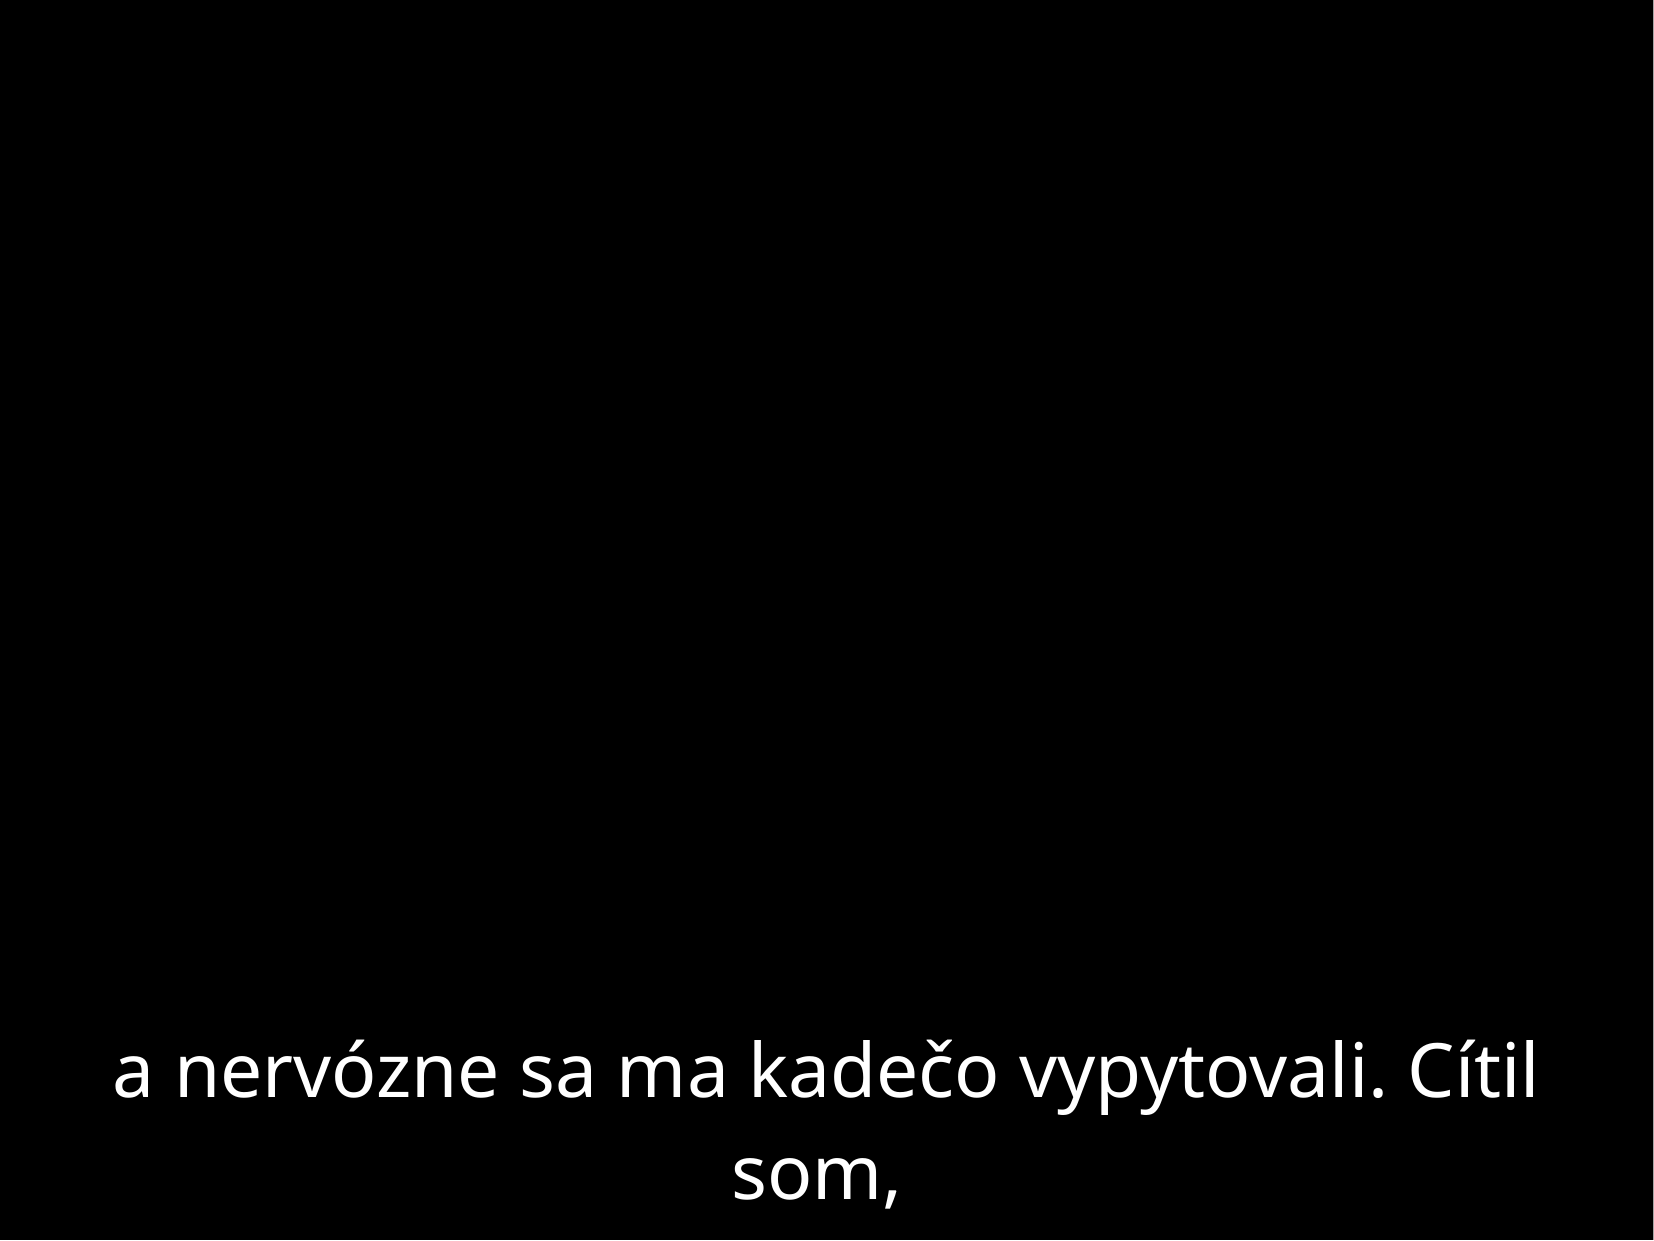

# a nervózne sa ma kadečo vypytovali. Cítil som,